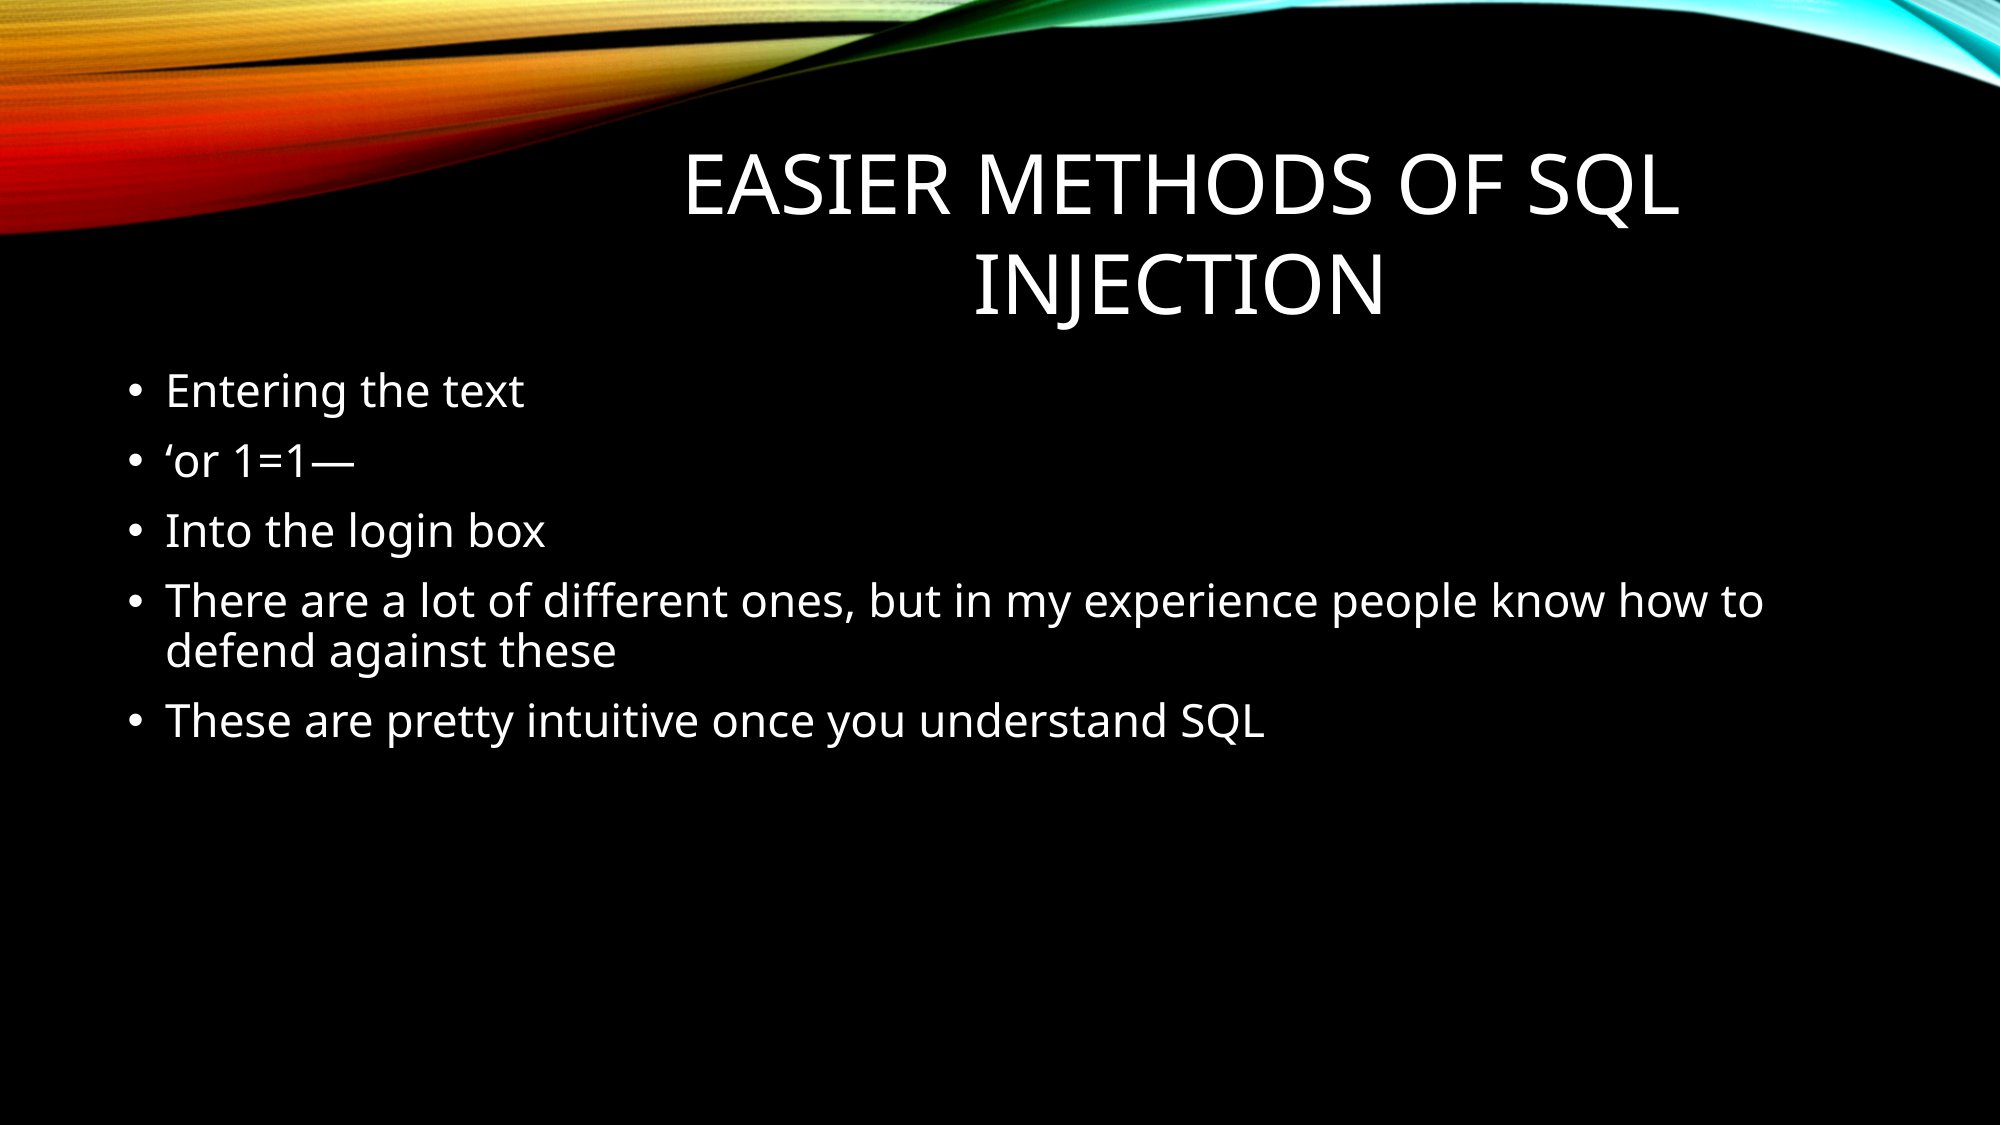

# Easier methods of SQL injection
Entering the text
‘or 1=1—
Into the login box
There are a lot of different ones, but in my experience people know how to defend against these
These are pretty intuitive once you understand SQL